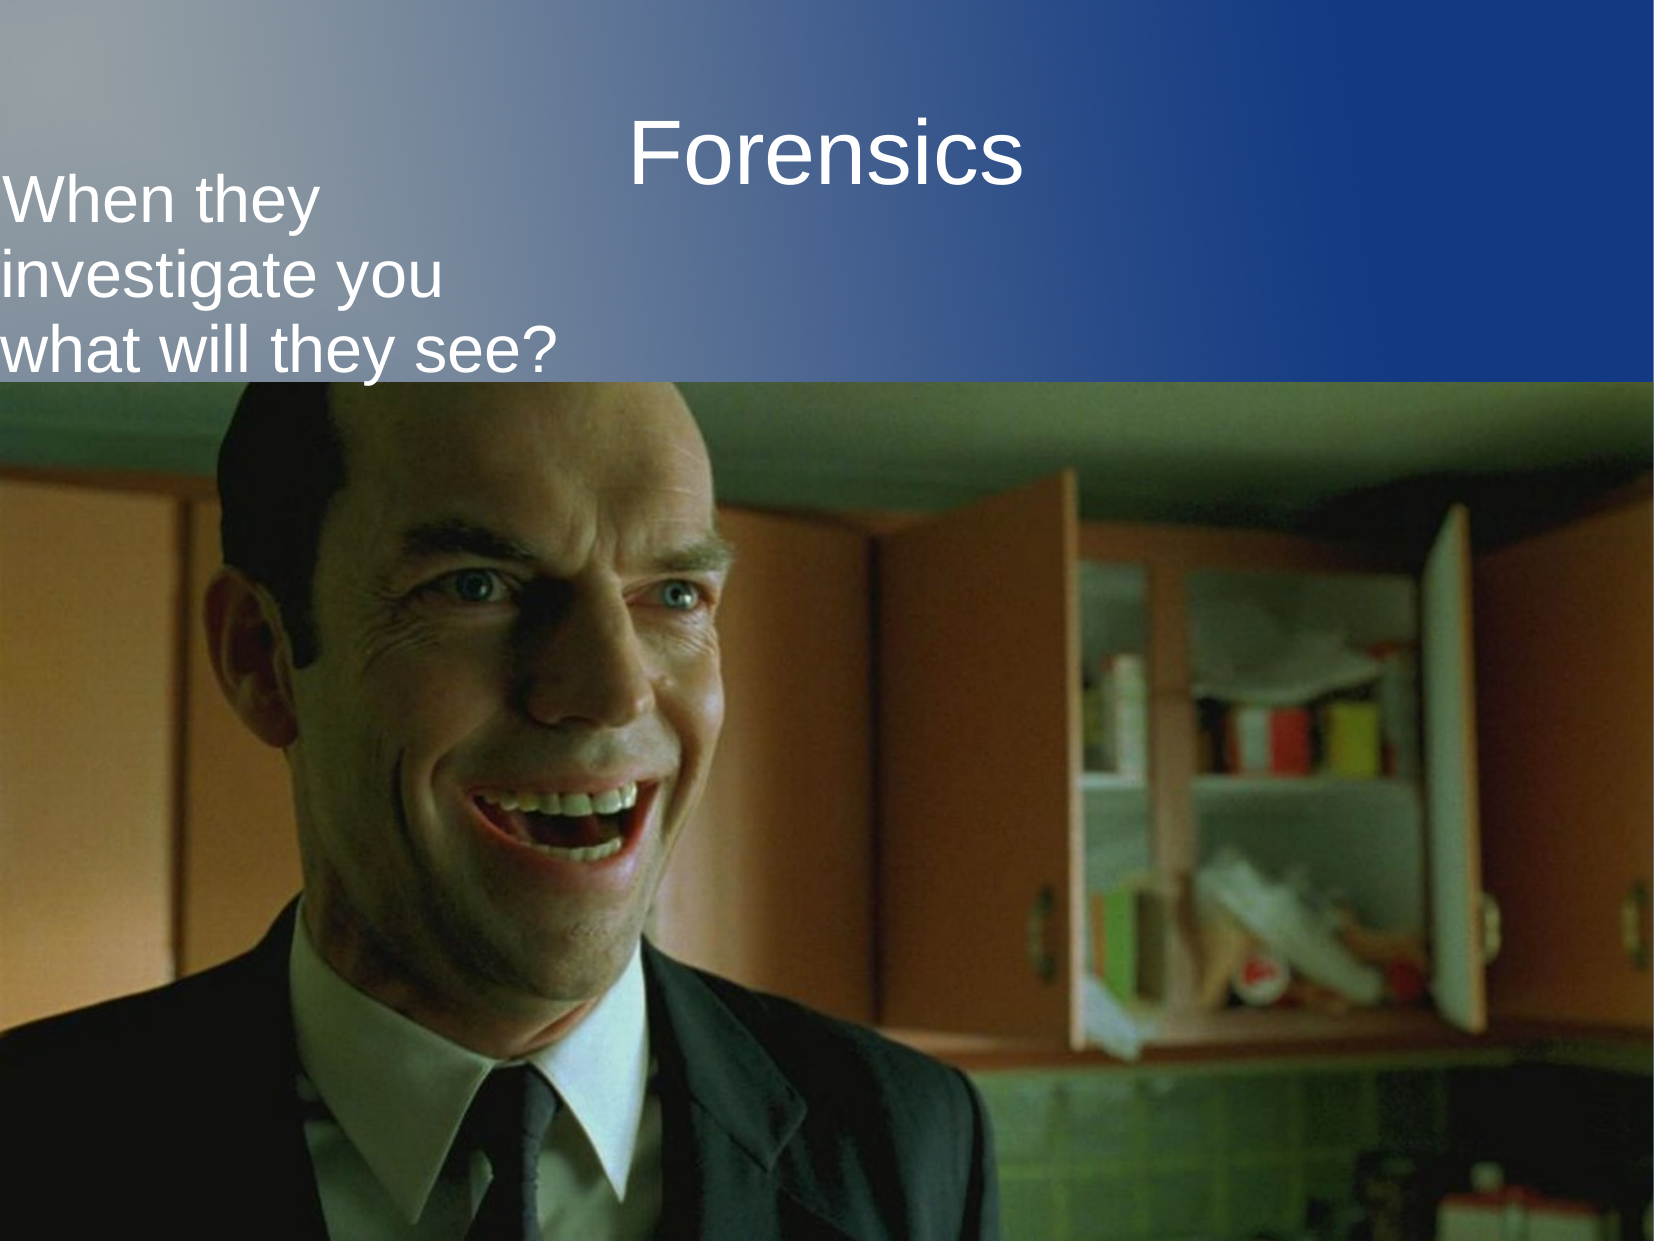

# Forensics
When they investigate you what will they see?